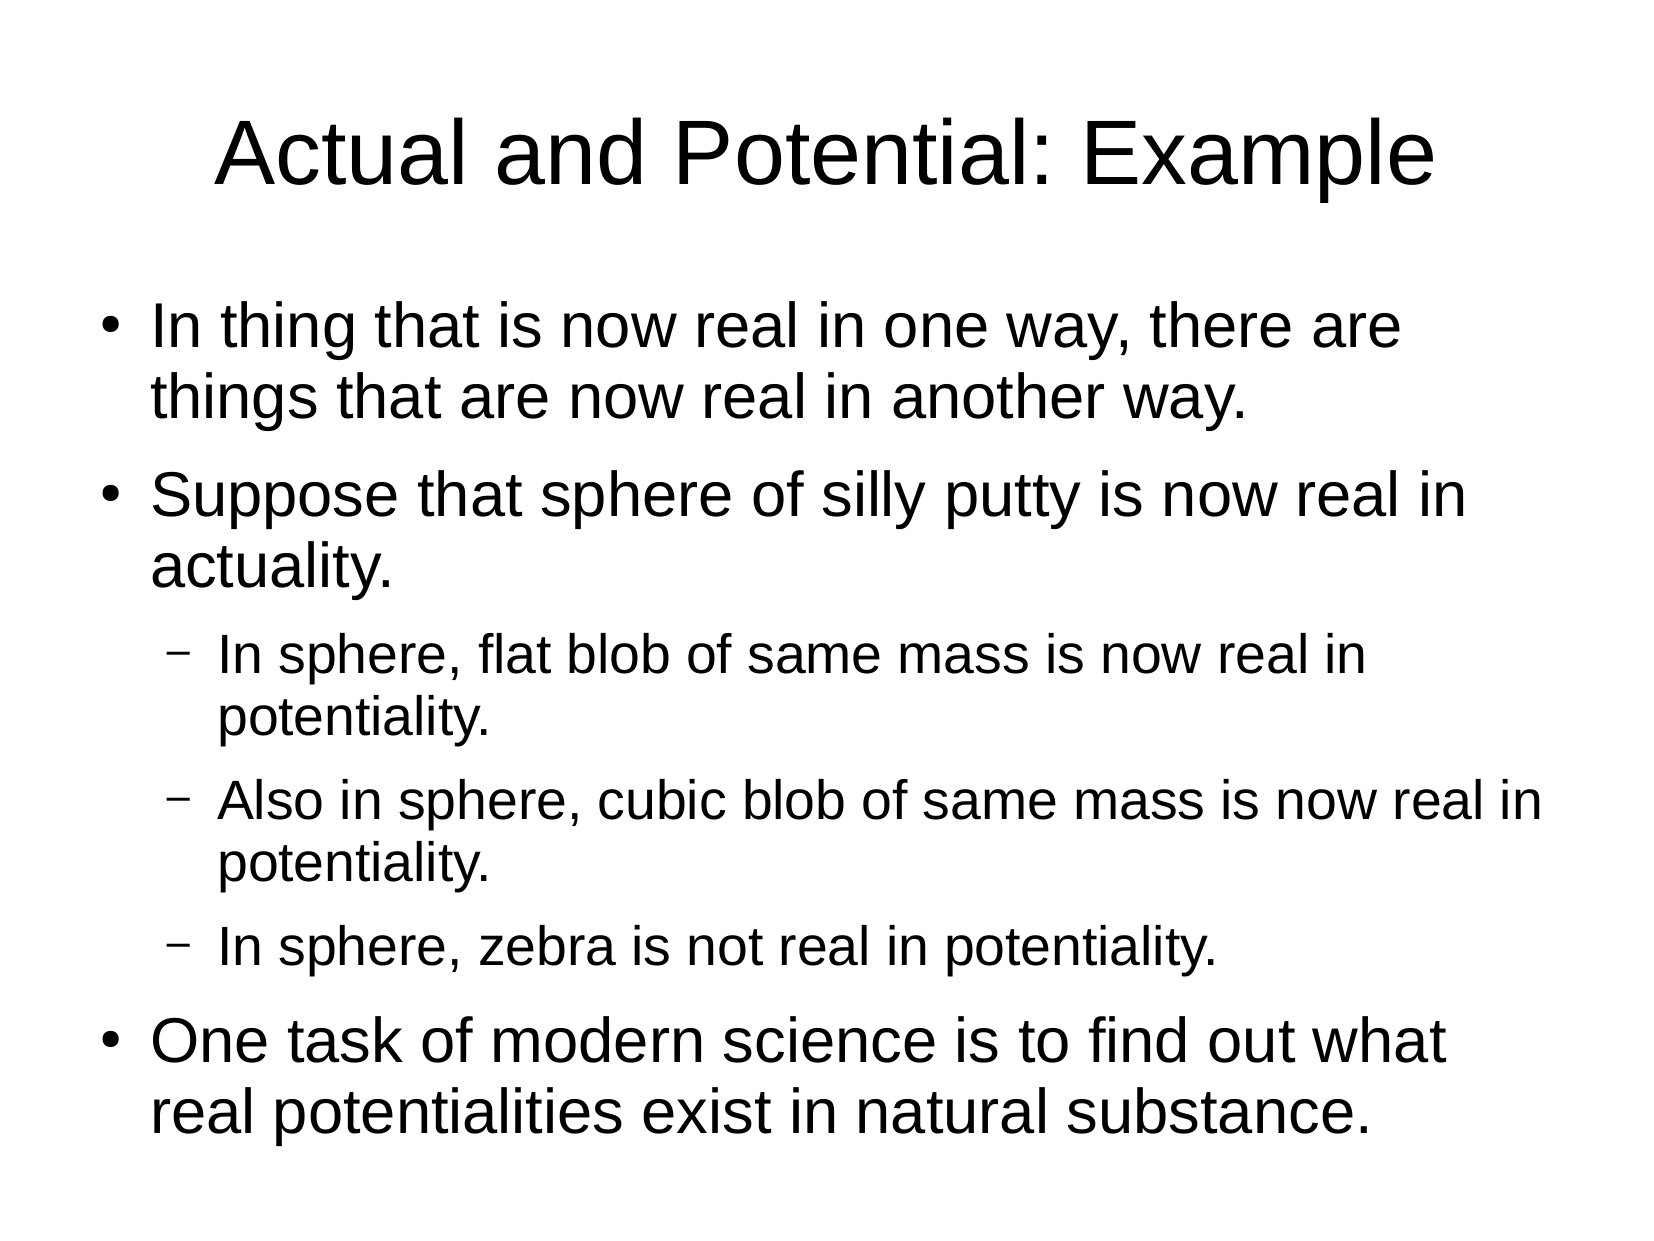

# Actual and Potential: Example
In thing that is now real in one way, there are things that are now real in another way.
Suppose that sphere of silly putty is now real in actuality.
In sphere, flat blob of same mass is now real in potentiality.
Also in sphere, cubic blob of same mass is now real in potentiality.
In sphere, zebra is not real in potentiality.
One task of modern science is to find out what real potentialities exist in natural substance.